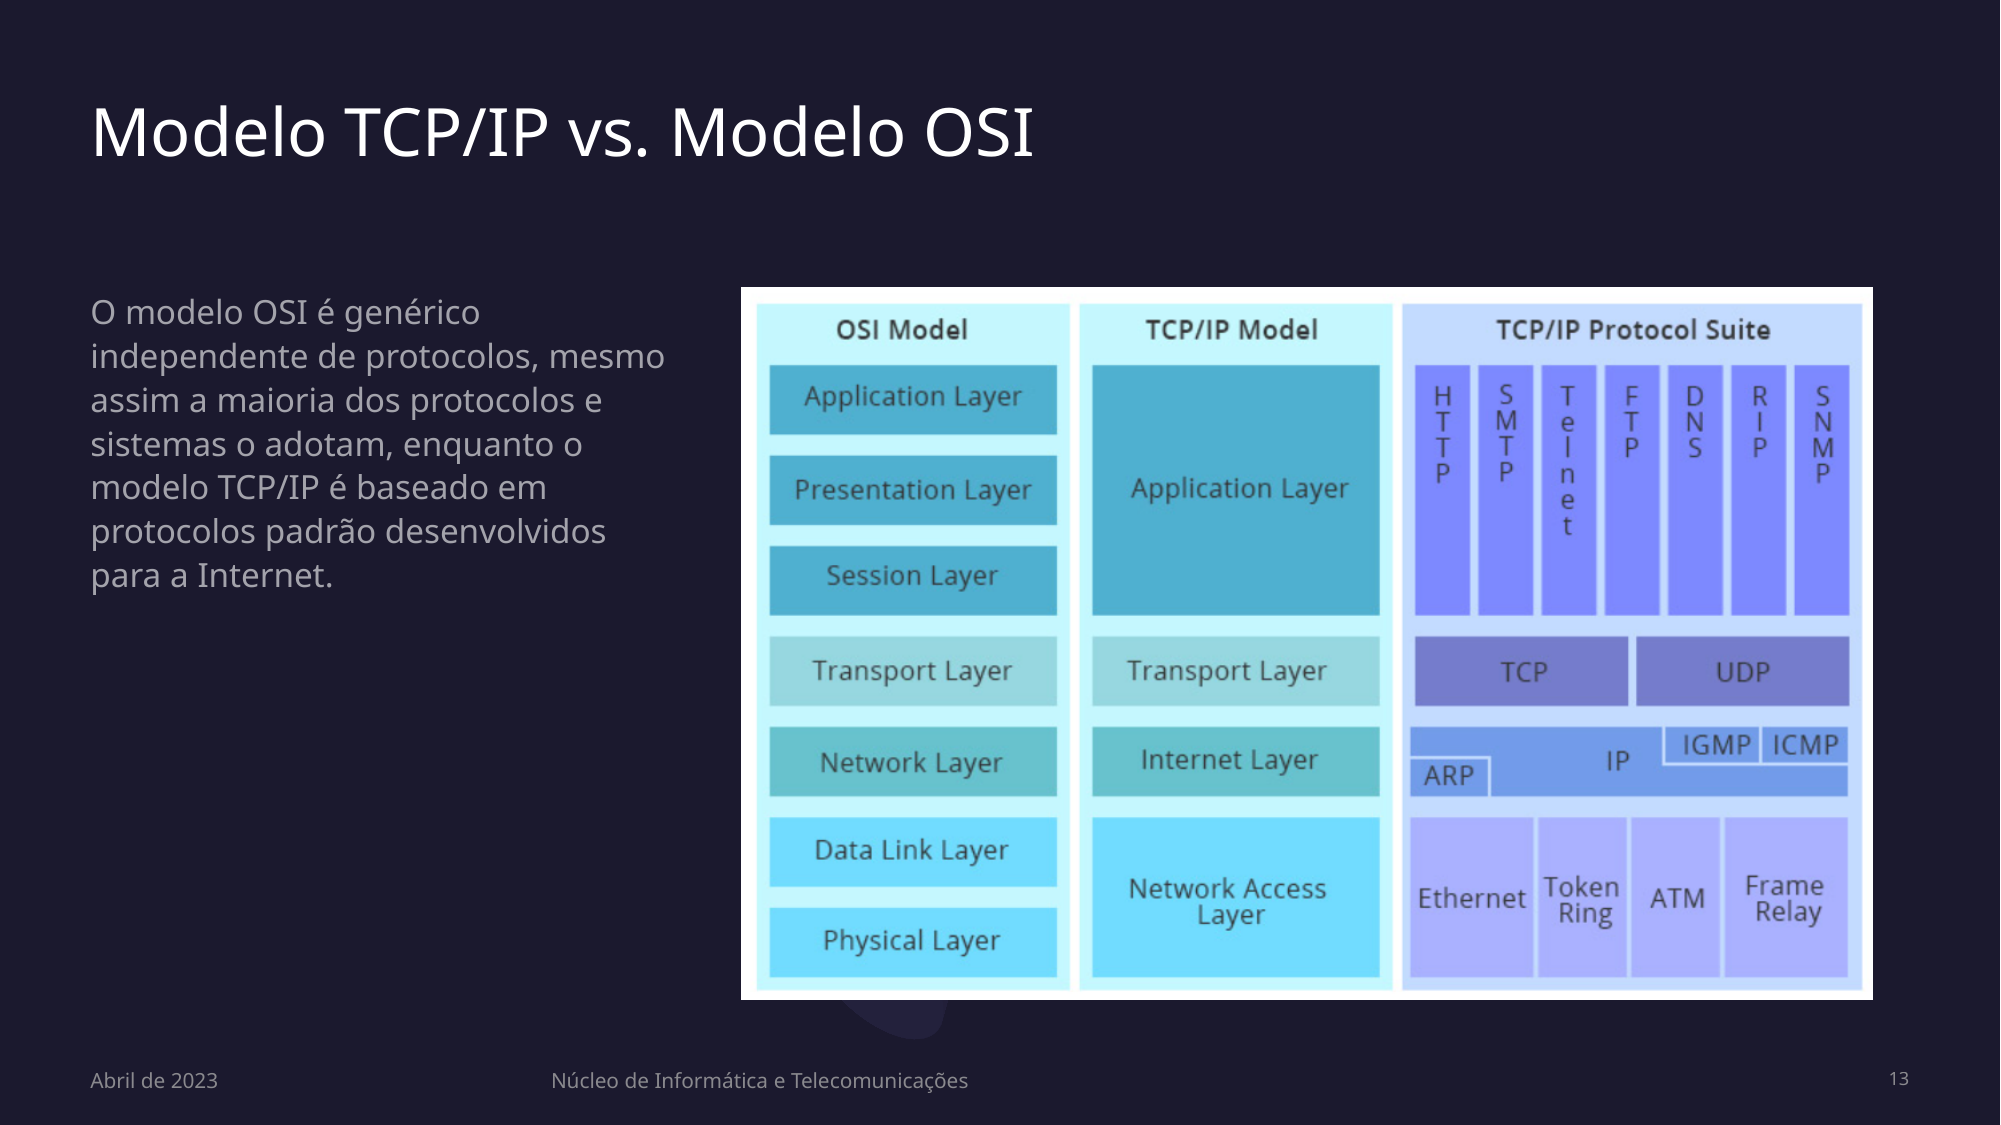

# Modelo TCP/IP vs. Modelo OSI
O modelo OSI é genérico independente de protocolos, mesmo assim a maioria dos protocolos e sistemas o adotam, enquanto o modelo TCP/IP é baseado em protocolos padrão desenvolvidos para a Internet.
Abril de 2023
Núcleo de Informática e Telecomunicações